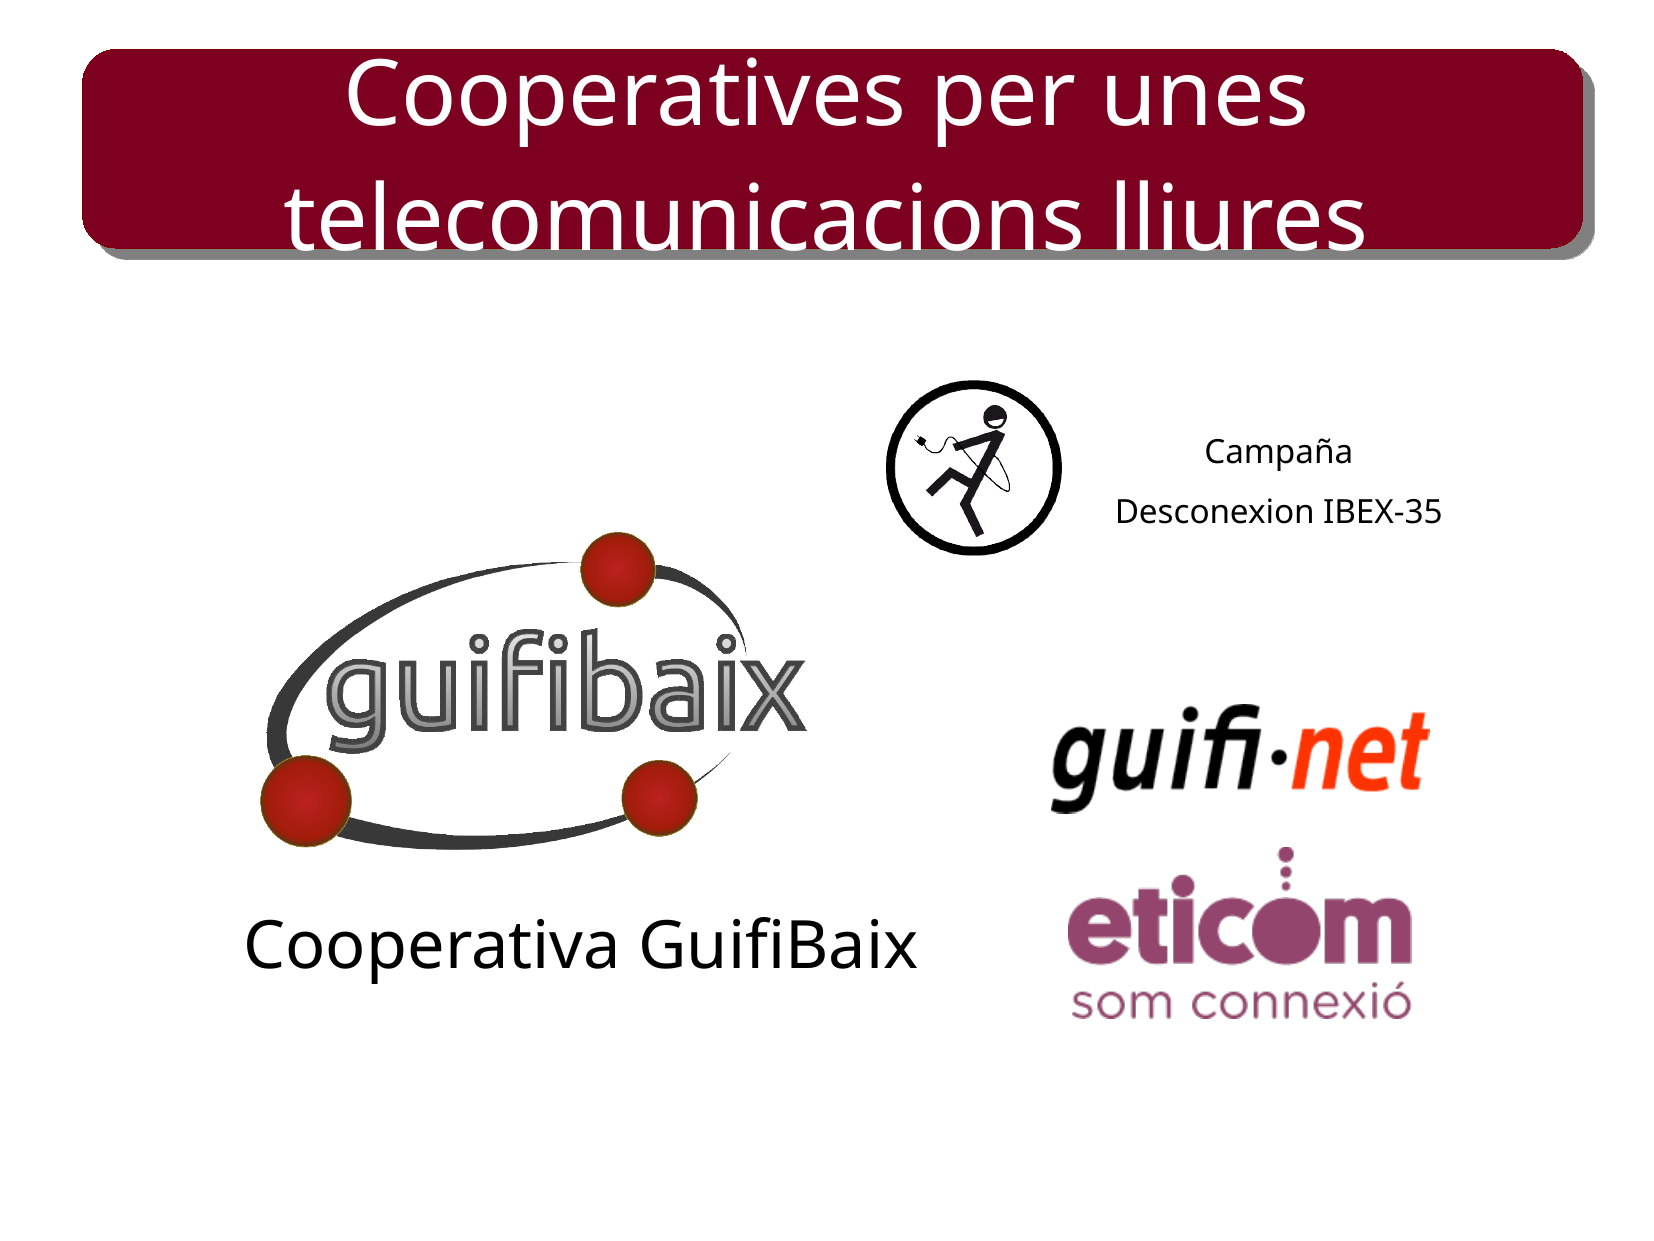

Cooperatives per unes
telecomunicacions lliures
Campaña
Desconexion IBEX-35
# Cooperativa GuifiBaix